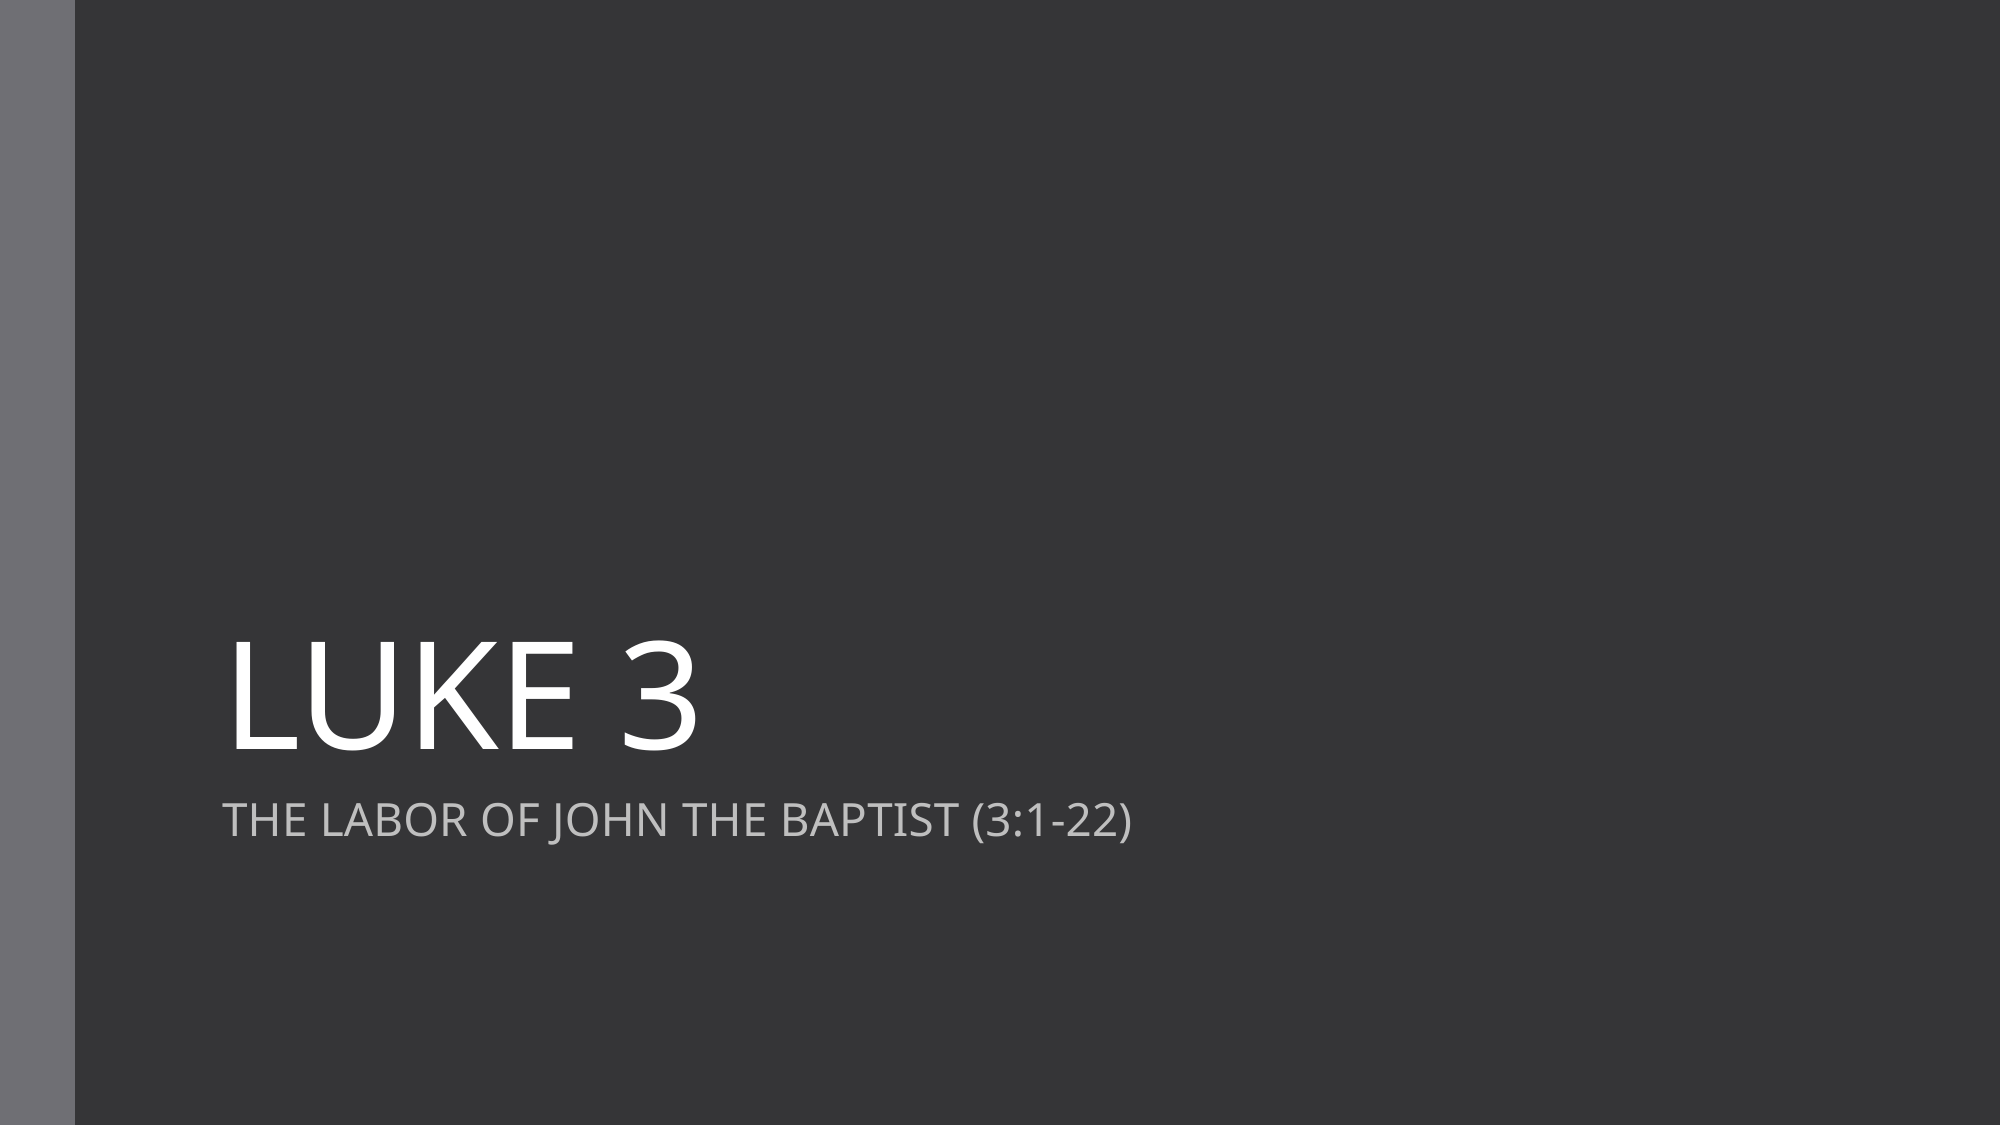

# LUKE 3
THE LABOR OF JOHN THE BAPTIST (3:1-22)